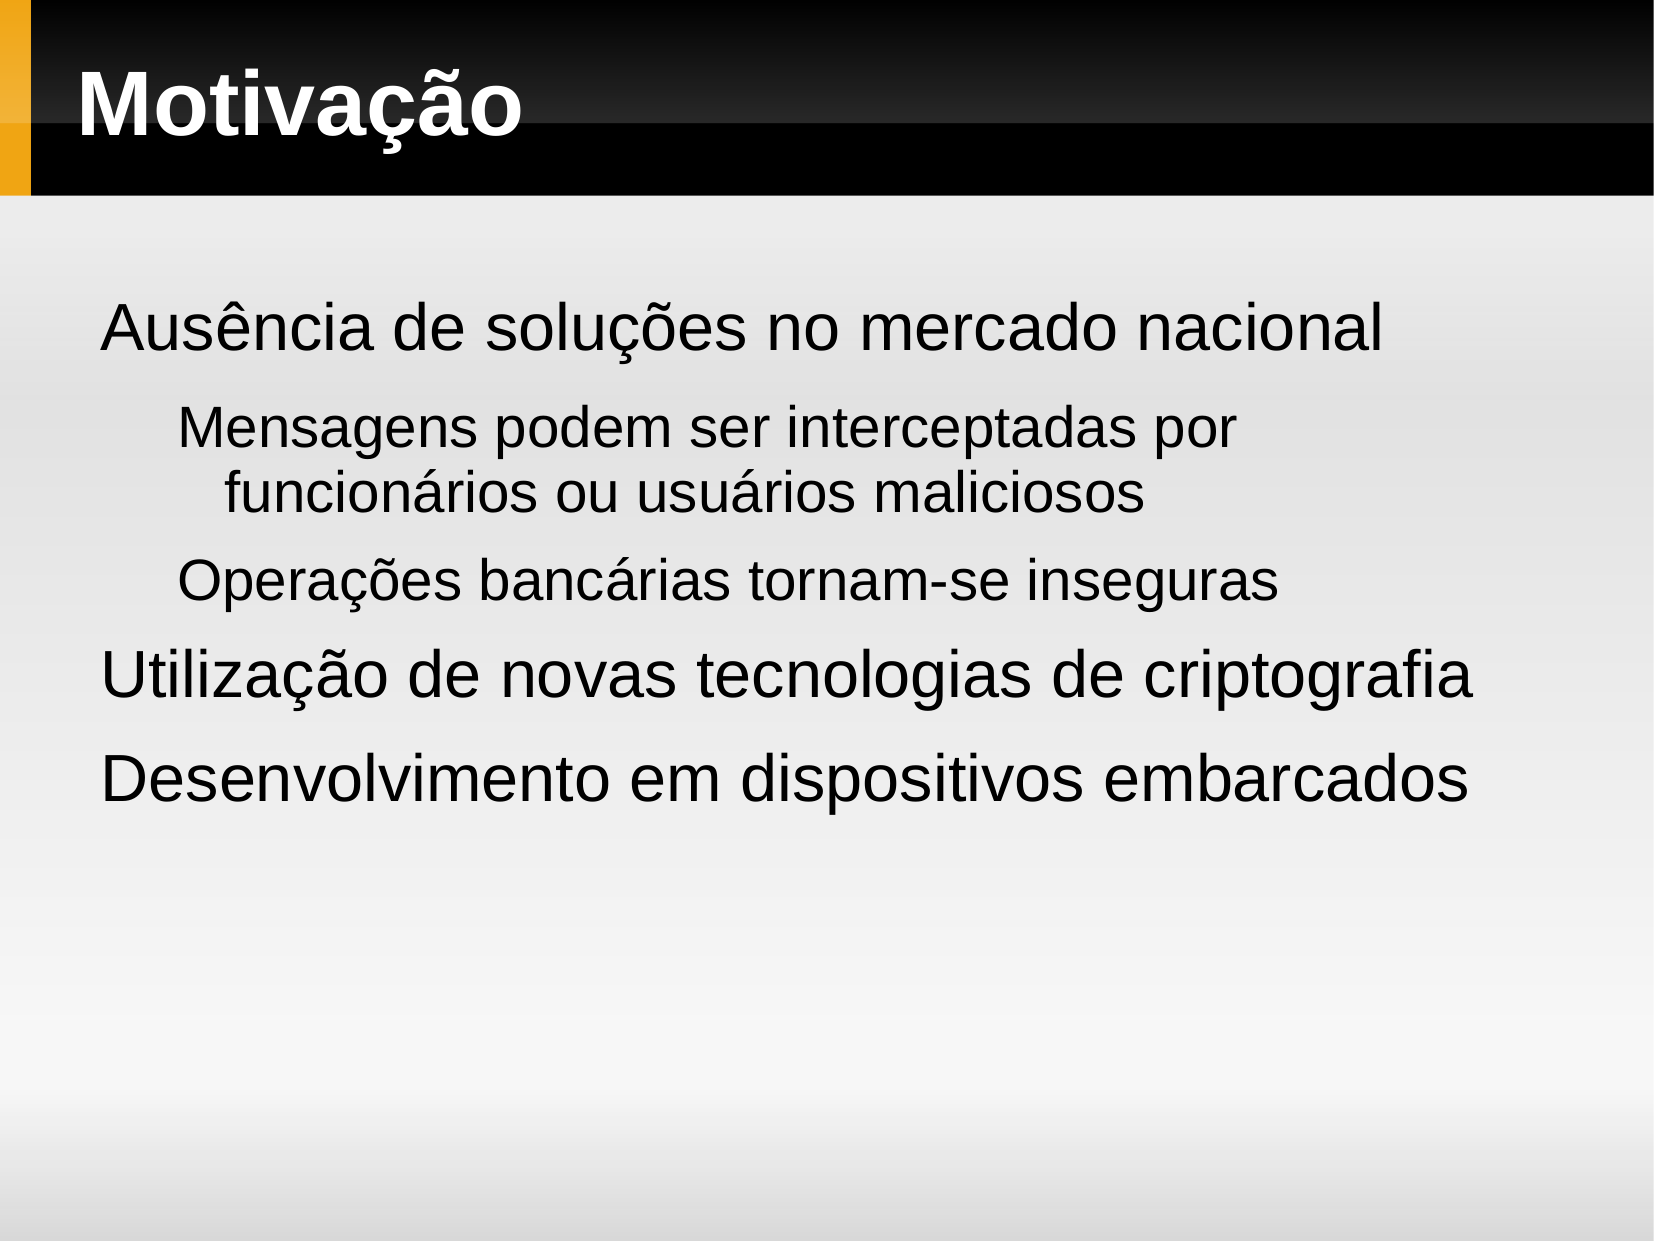

# Motivação
Ausência de soluções no mercado nacional
Mensagens podem ser interceptadas por funcionários ou usuários maliciosos
Operações bancárias tornam-se inseguras
Utilização de novas tecnologias de criptografia
Desenvolvimento em dispositivos embarcados